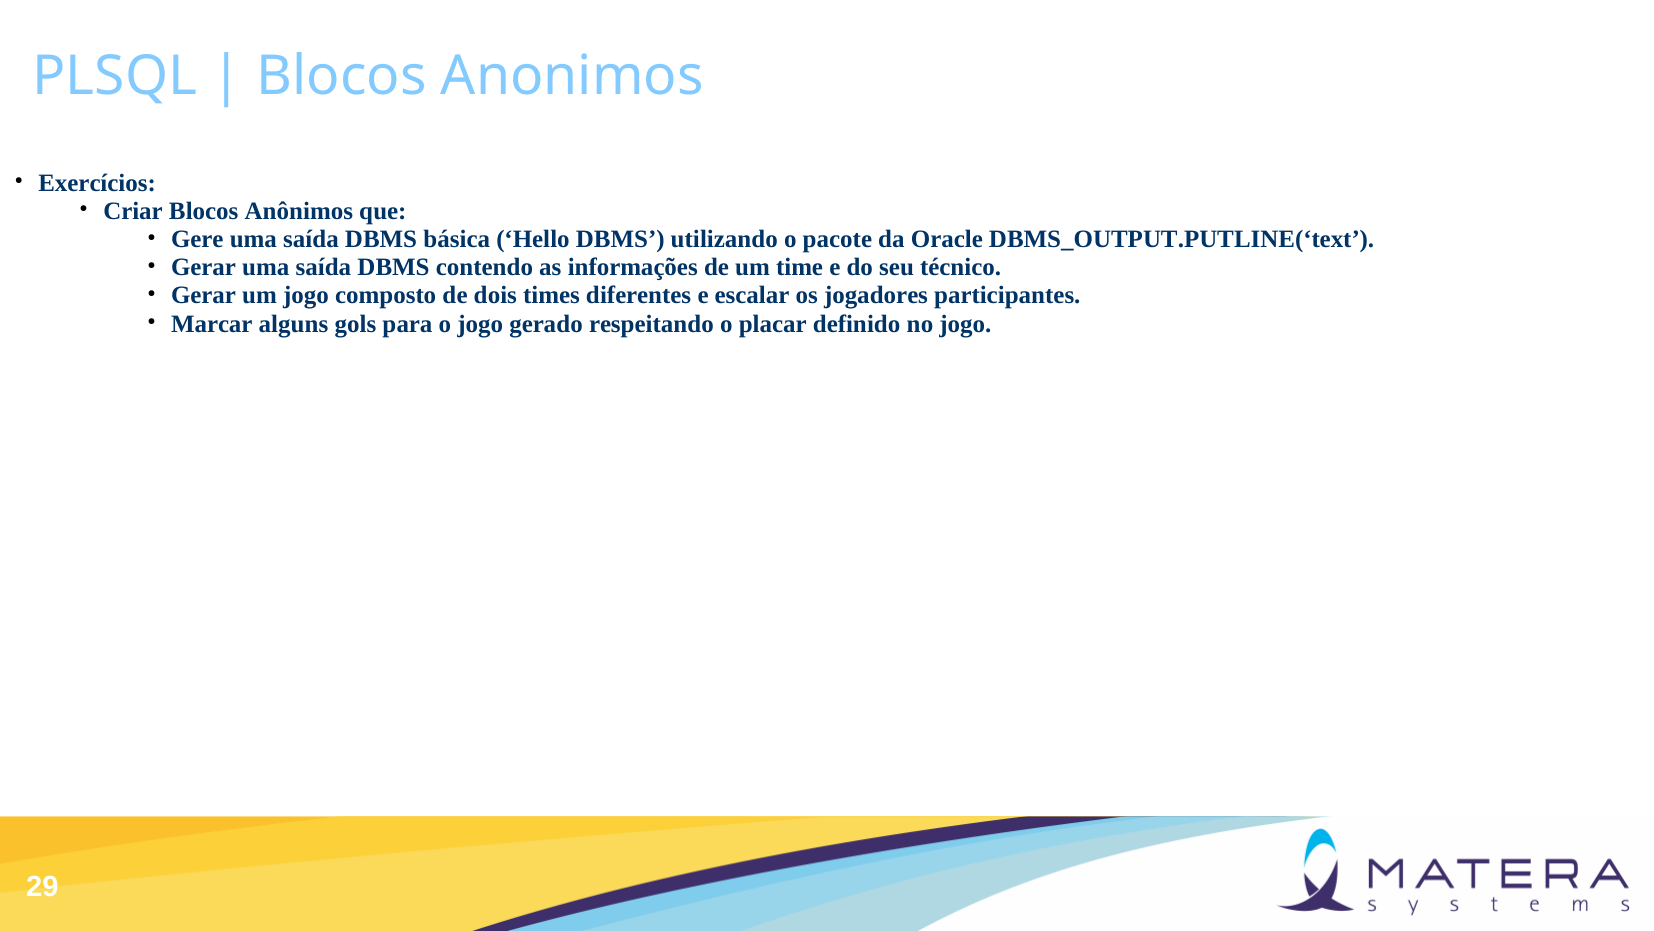

# PLSQL | Blocos Anonimos
Exercícios:
Criar Blocos Anônimos que:
Gere uma saída DBMS básica (‘Hello DBMS’) utilizando o pacote da Oracle DBMS_OUTPUT.PUTLINE(‘text’).
Gerar uma saída DBMS contendo as informações de um time e do seu técnico.
Gerar um jogo composto de dois times diferentes e escalar os jogadores participantes.
Marcar alguns gols para o jogo gerado respeitando o placar definido no jogo.